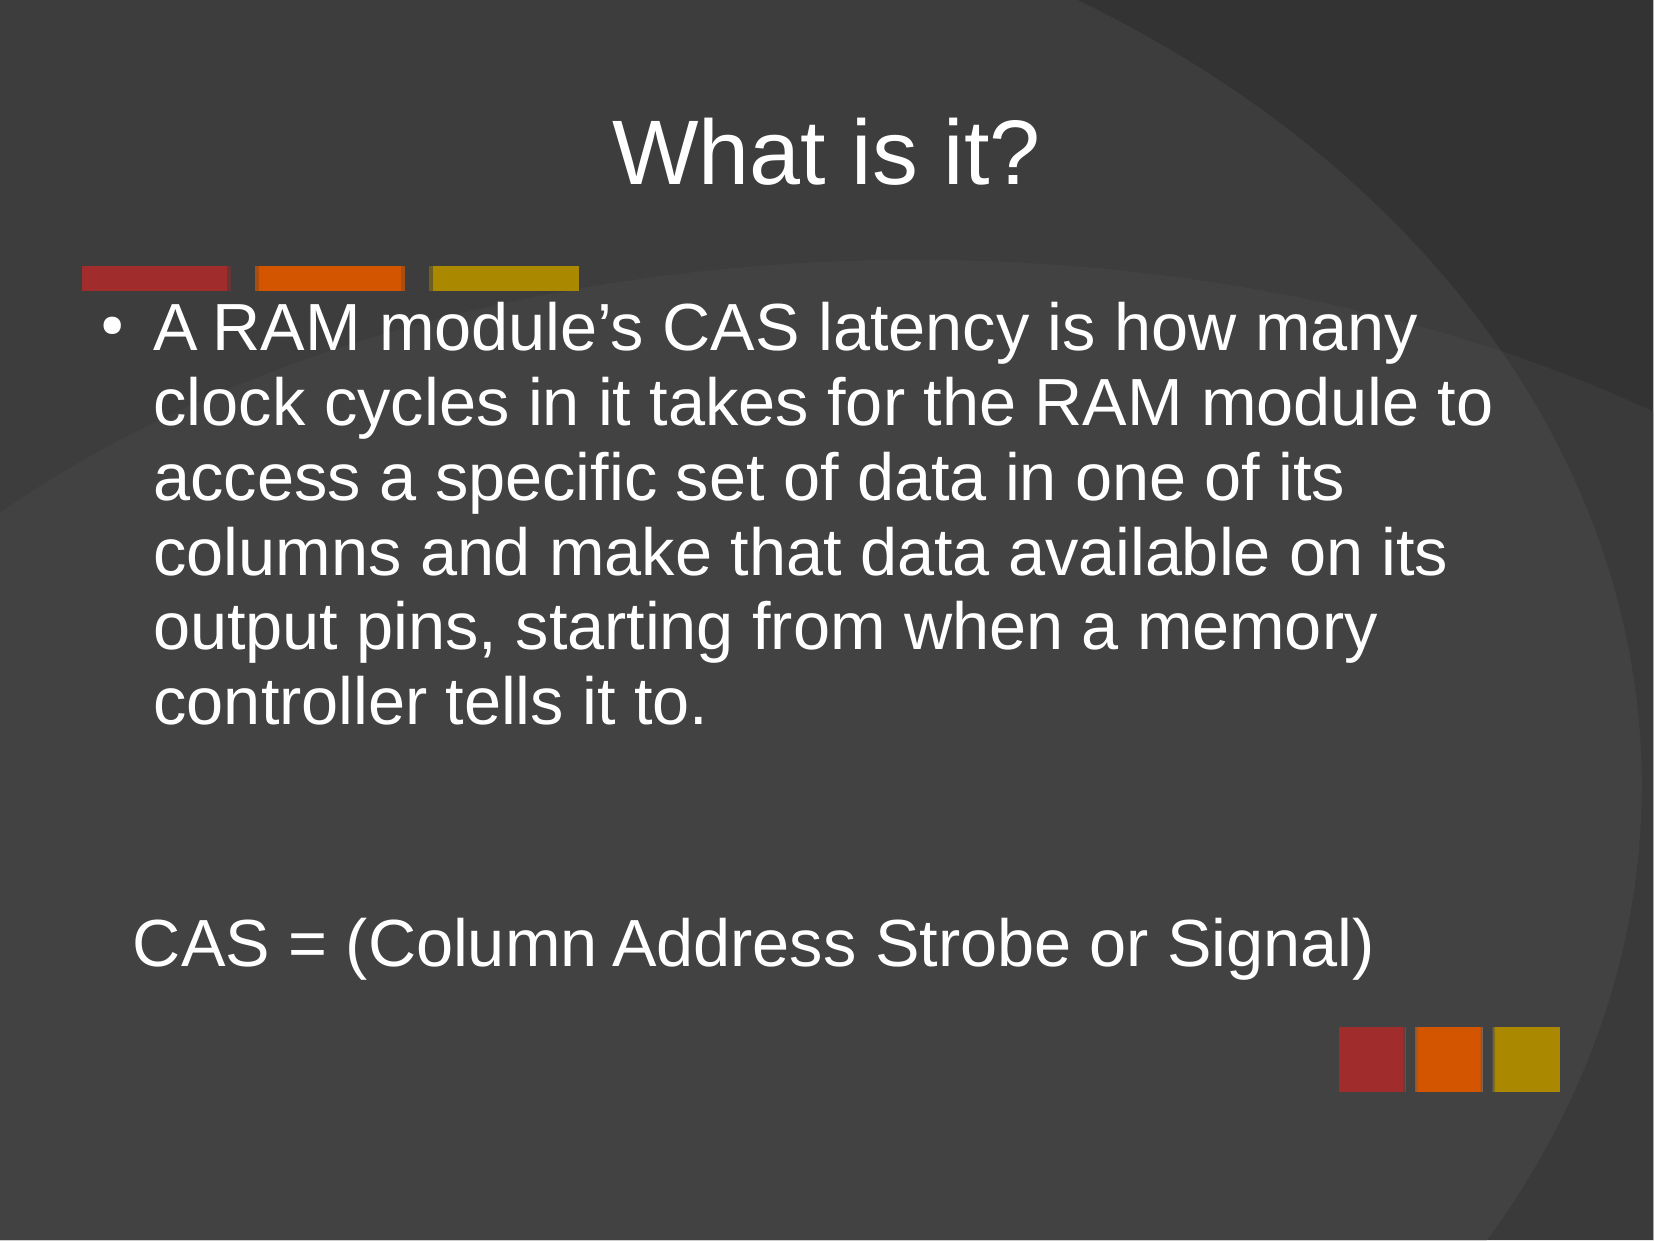

# What is it?
A RAM module’s CAS latency is how many clock cycles in it takes for the RAM module to access a specific set of data in one of its columns and make that data available on its output pins, starting from when a memory controller tells it to.
CAS = (Column Address Strobe or Signal)